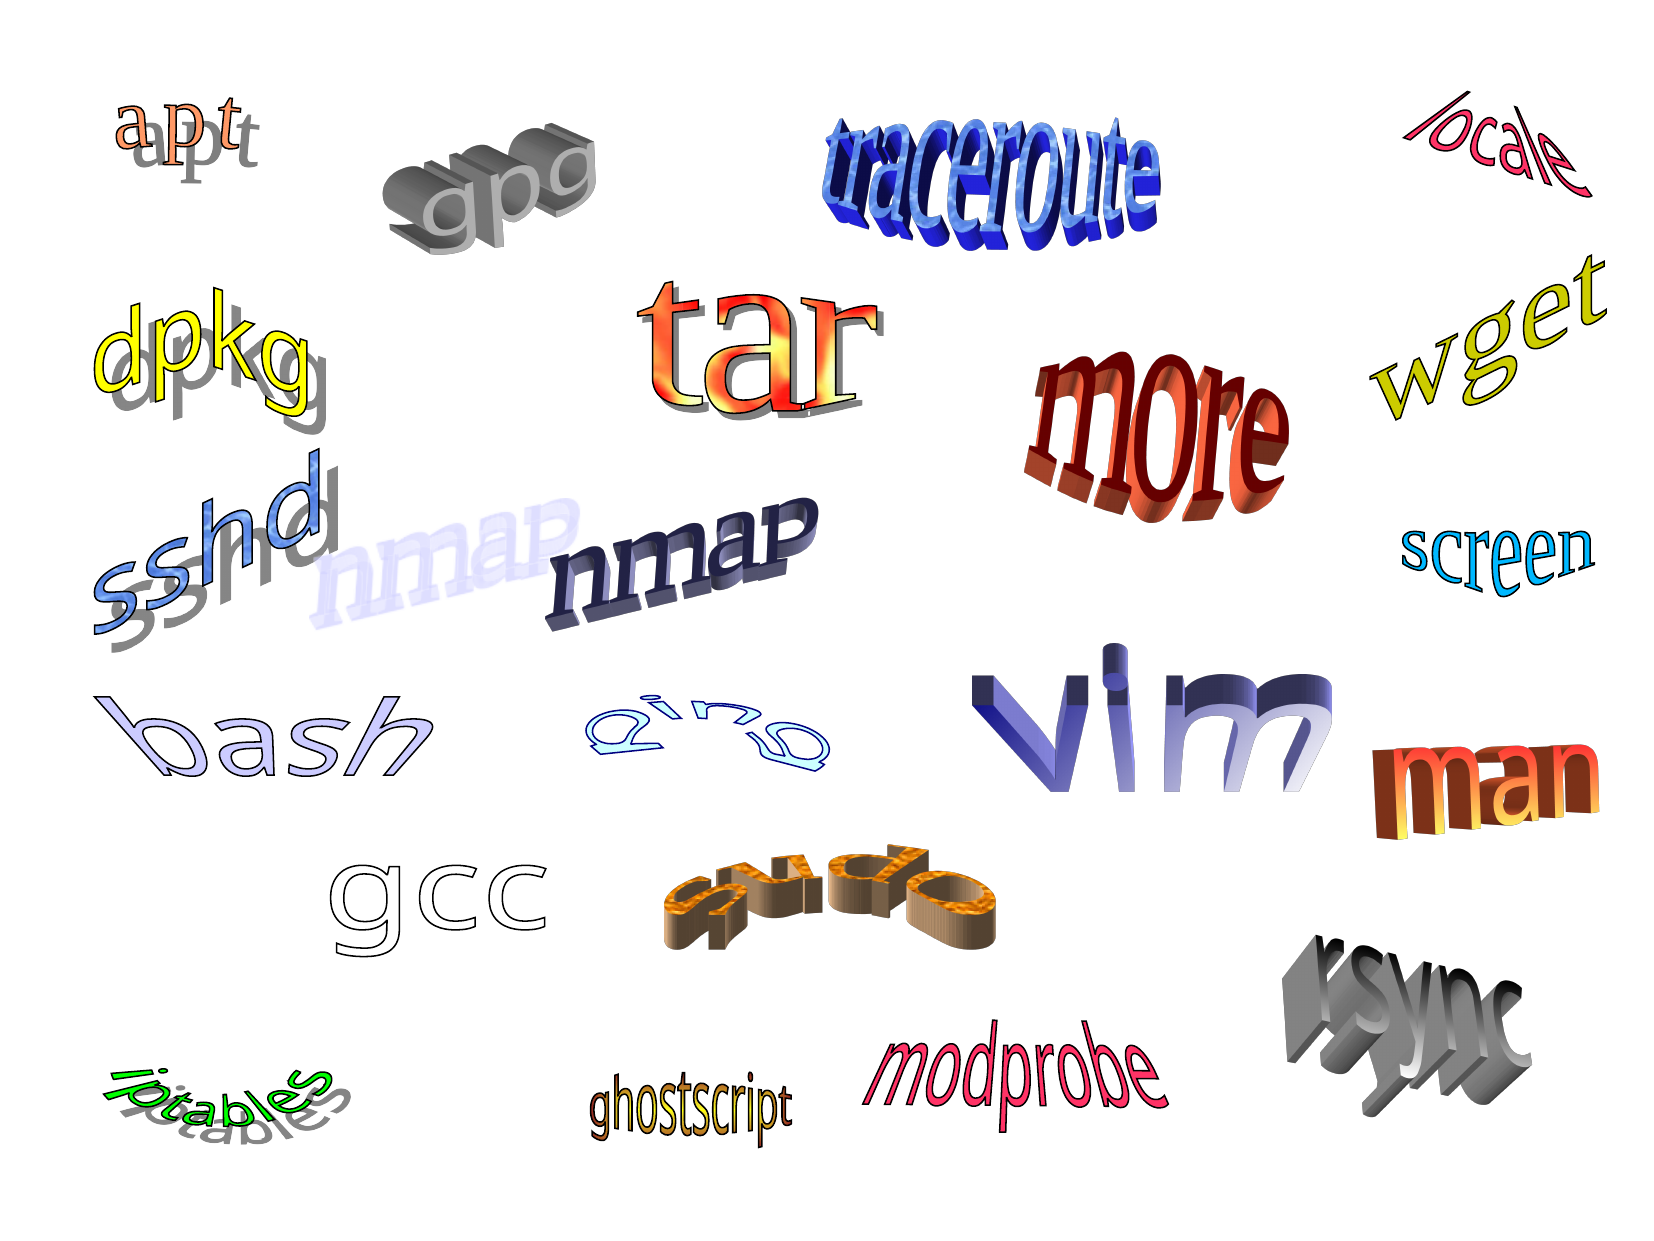

traceroute
locale
apt
gpg
wget
tar
dpkg
more
sshd
nmap
screen
vim
ping
bash
man
sudo
gcc
rsync
iptables
modprobe
ghostscript